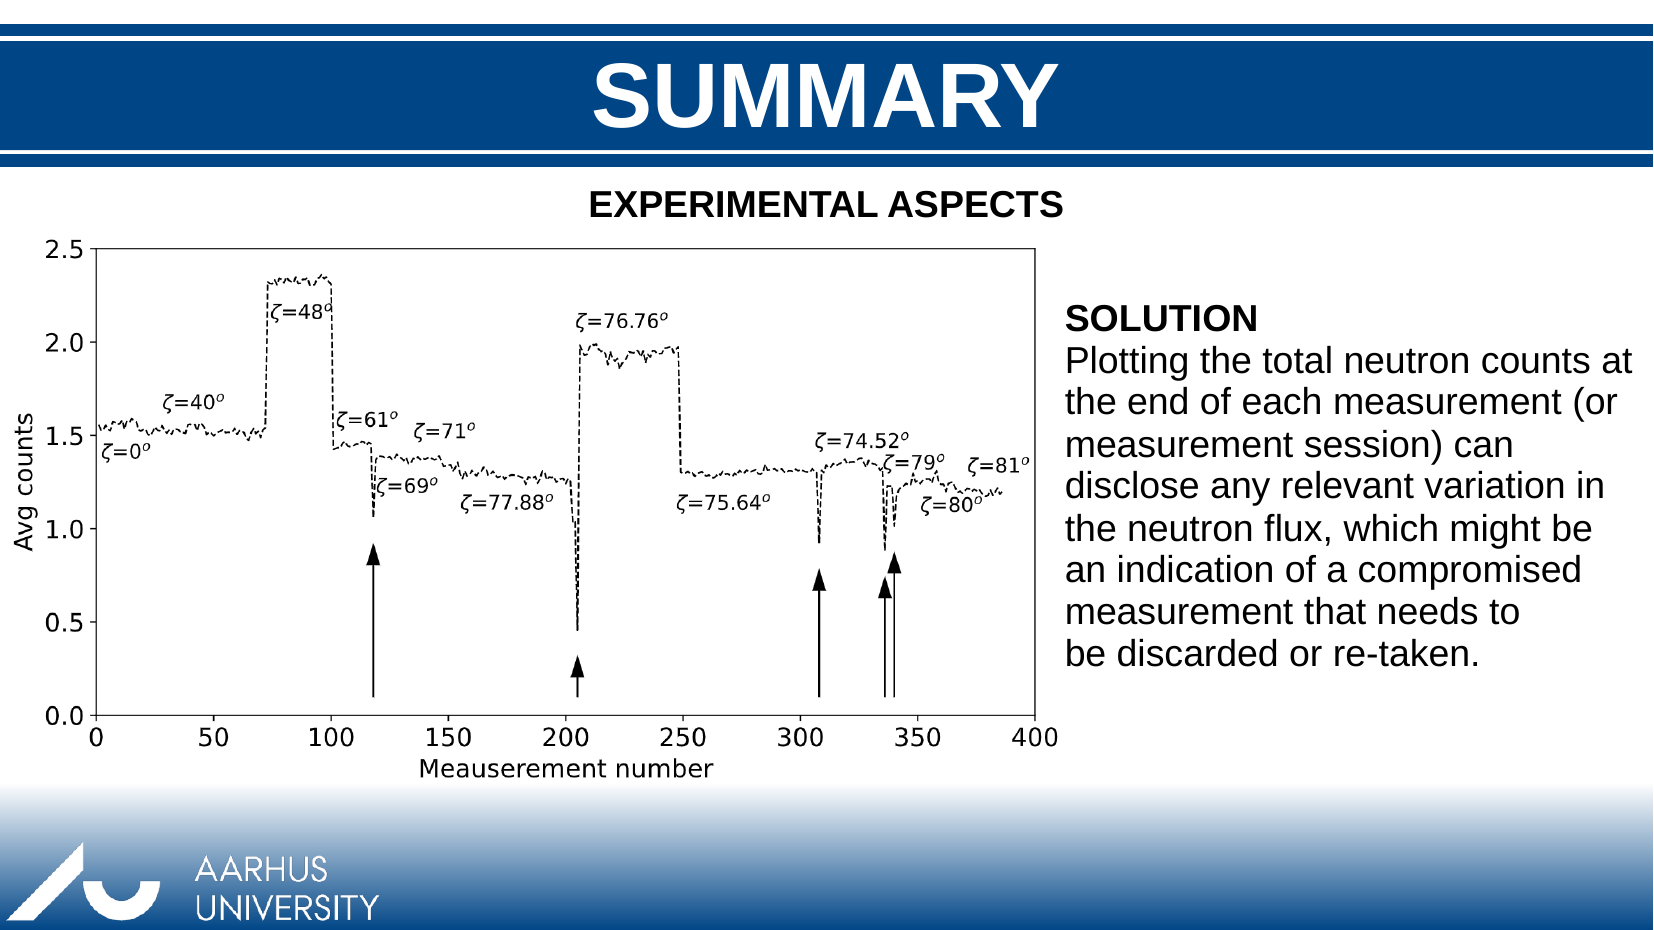

# SUMMARY
EXPERIMENTAL ASPECTS
SOLUTION
Plotting the total neutron counts at the end of each measurement (or measurement session) can disclose any relevant variation in the neutron flux, which might be an indication of a compromised measurement that needs to
be discarded or re-taken.